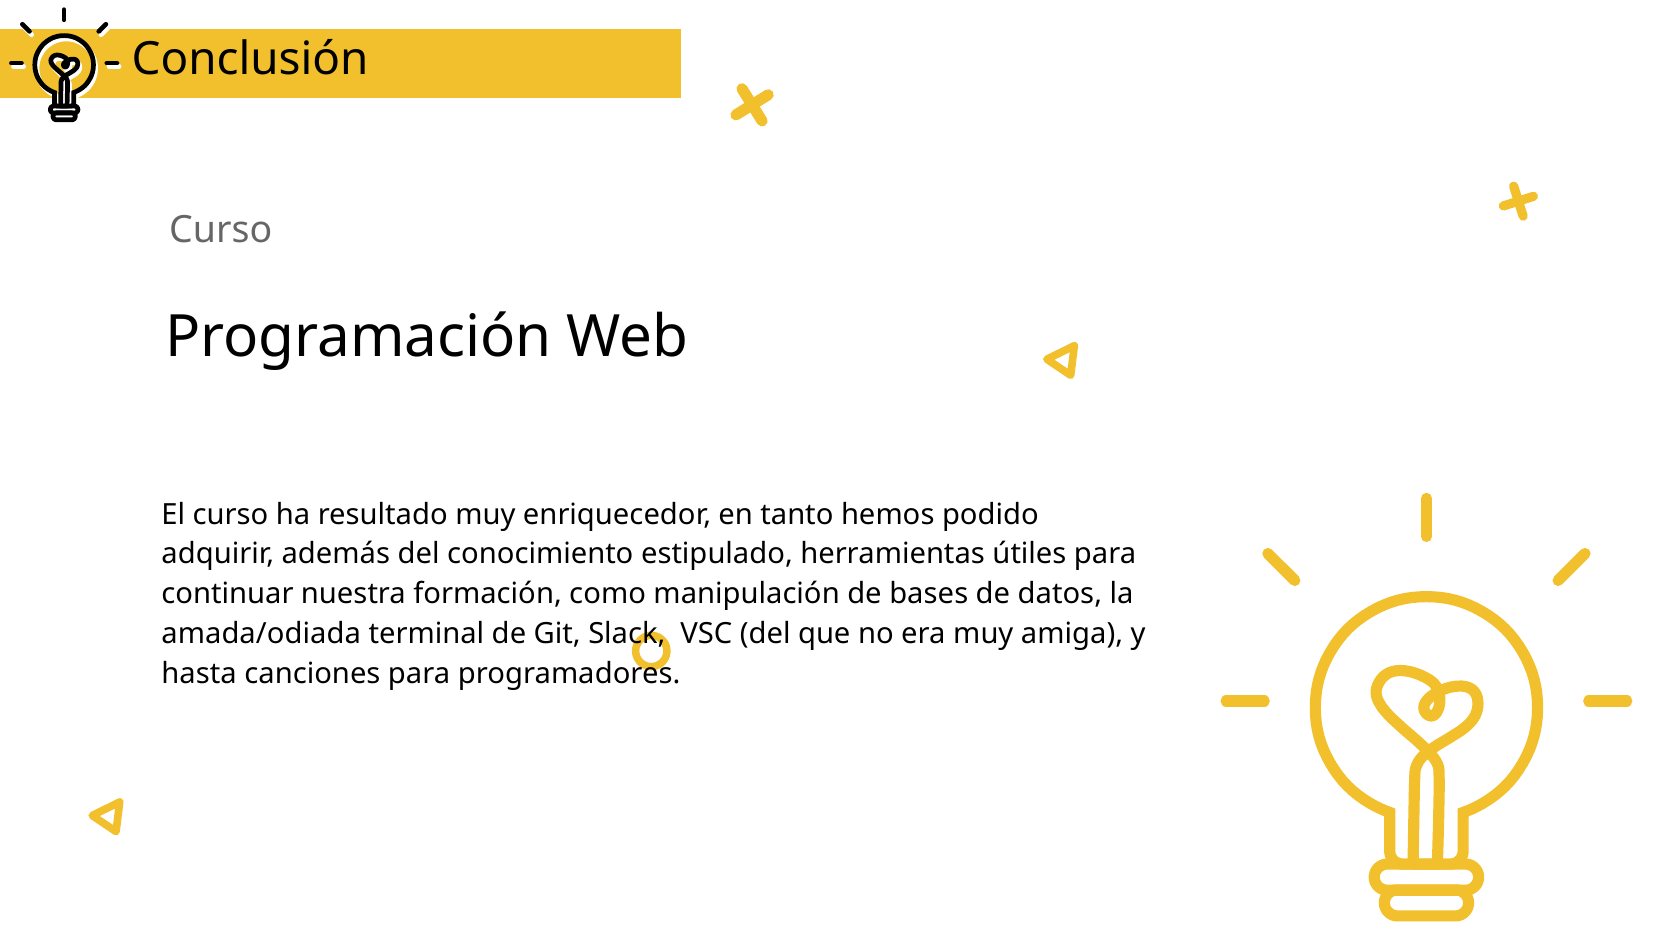

Conclusión
# Curso
Programación Web
El curso ha resultado muy enriquecedor, en tanto hemos podido adquirir, además del conocimiento estipulado, herramientas útiles para continuar nuestra formación, como manipulación de bases de datos, la amada/odiada terminal de Git, Slack, VSC (del que no era muy amiga), y hasta canciones para programadores.